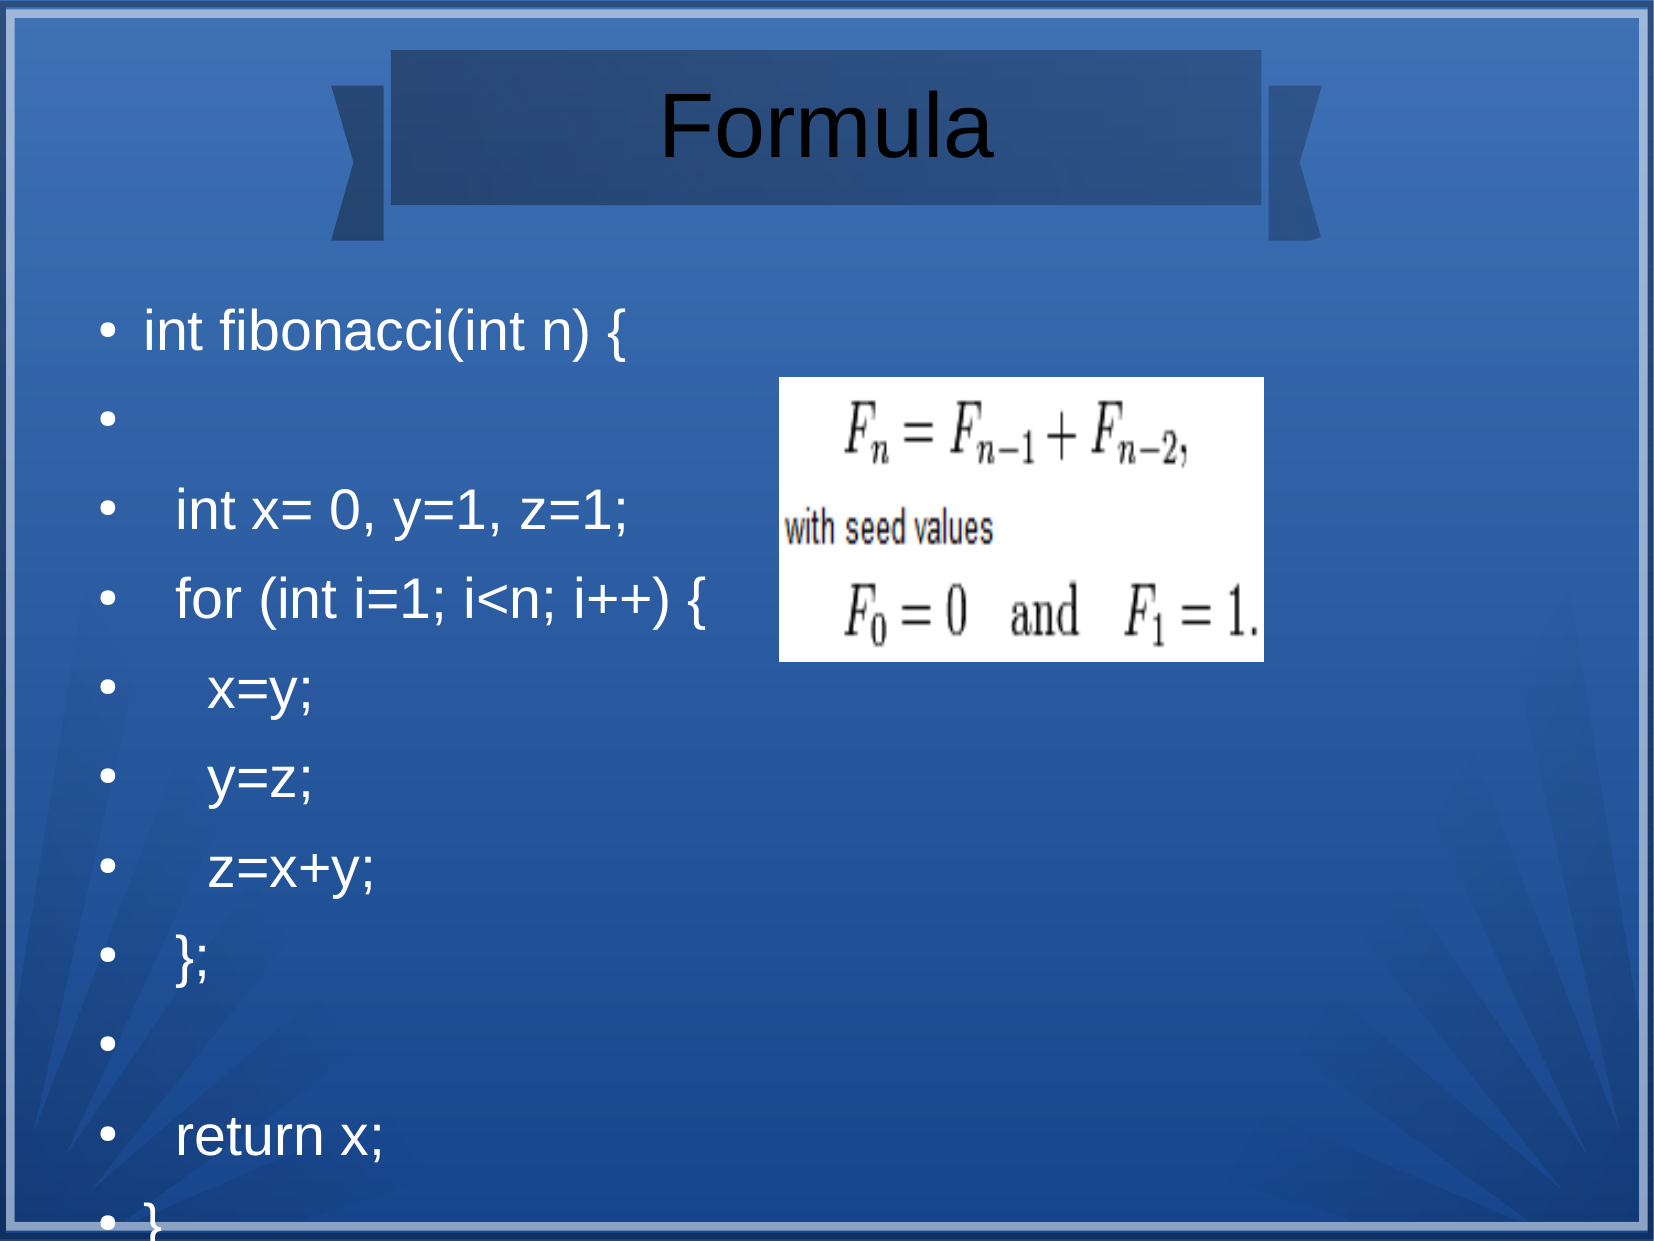

# Formula
int fibonacci(int n) {
 int x= 0, y=1, z=1;
 for (int i=1; i<n; i++) {
 x=y;
 y=z;
 z=x+y;
 };
 return x;
}